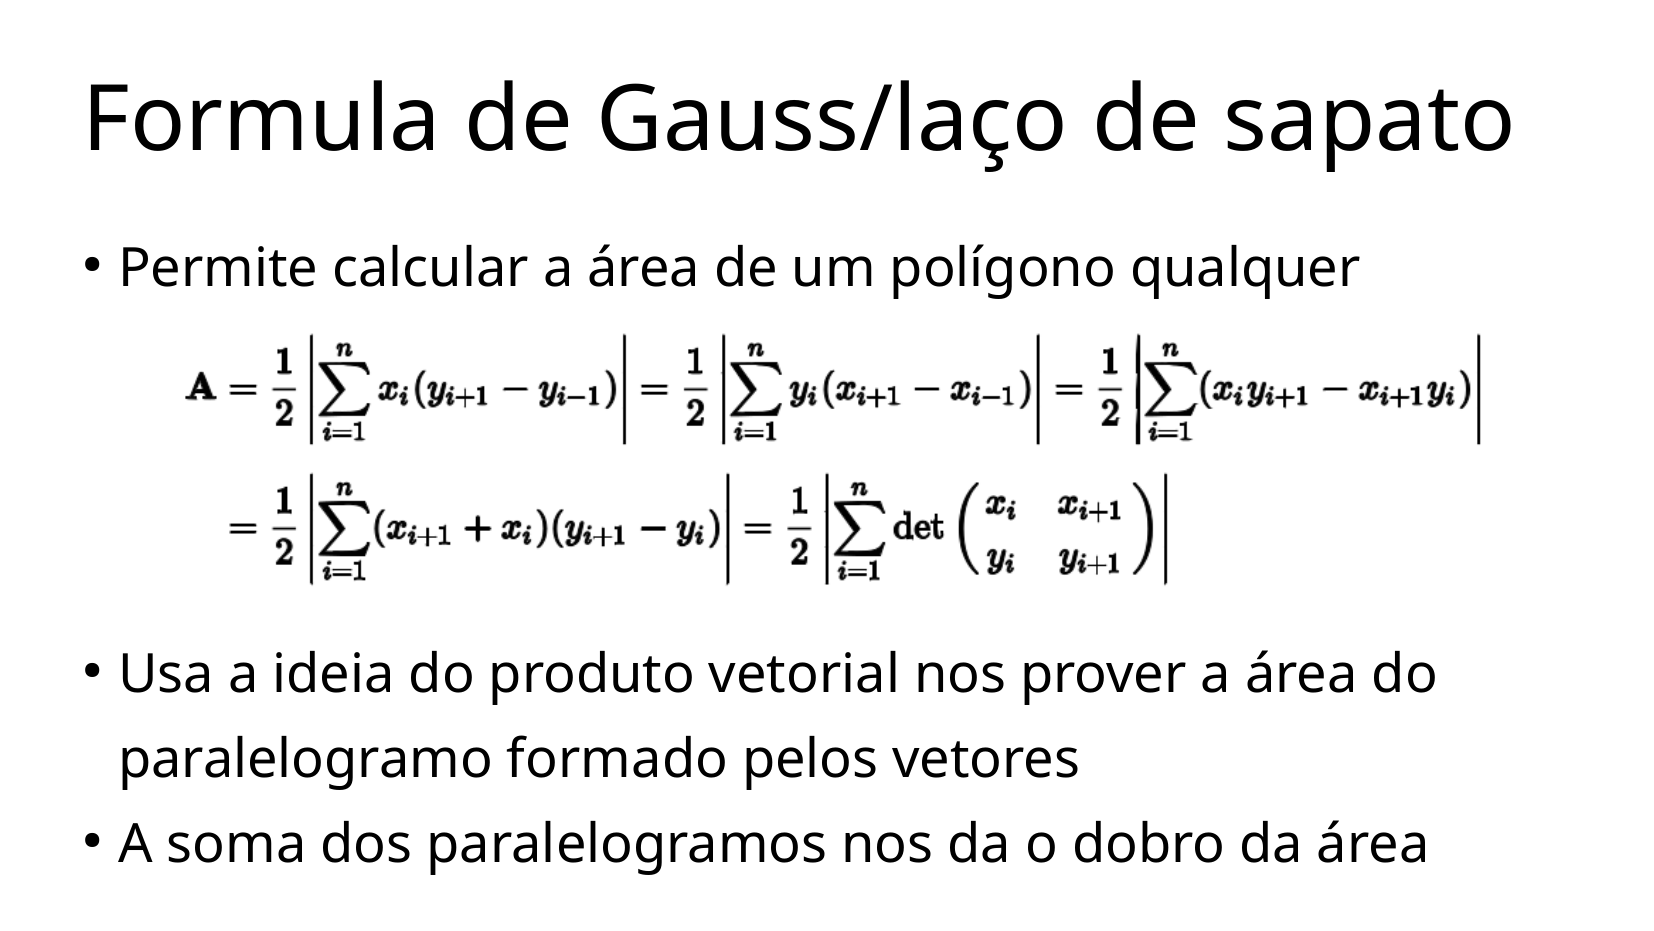

# Formula de Gauss/laço de sapato
Permite calcular a área de um polígono qualquer
Usa a ideia do produto vetorial nos prover a área do paralelogramo formado pelos vetores
A soma dos paralelogramos nos da o dobro da área